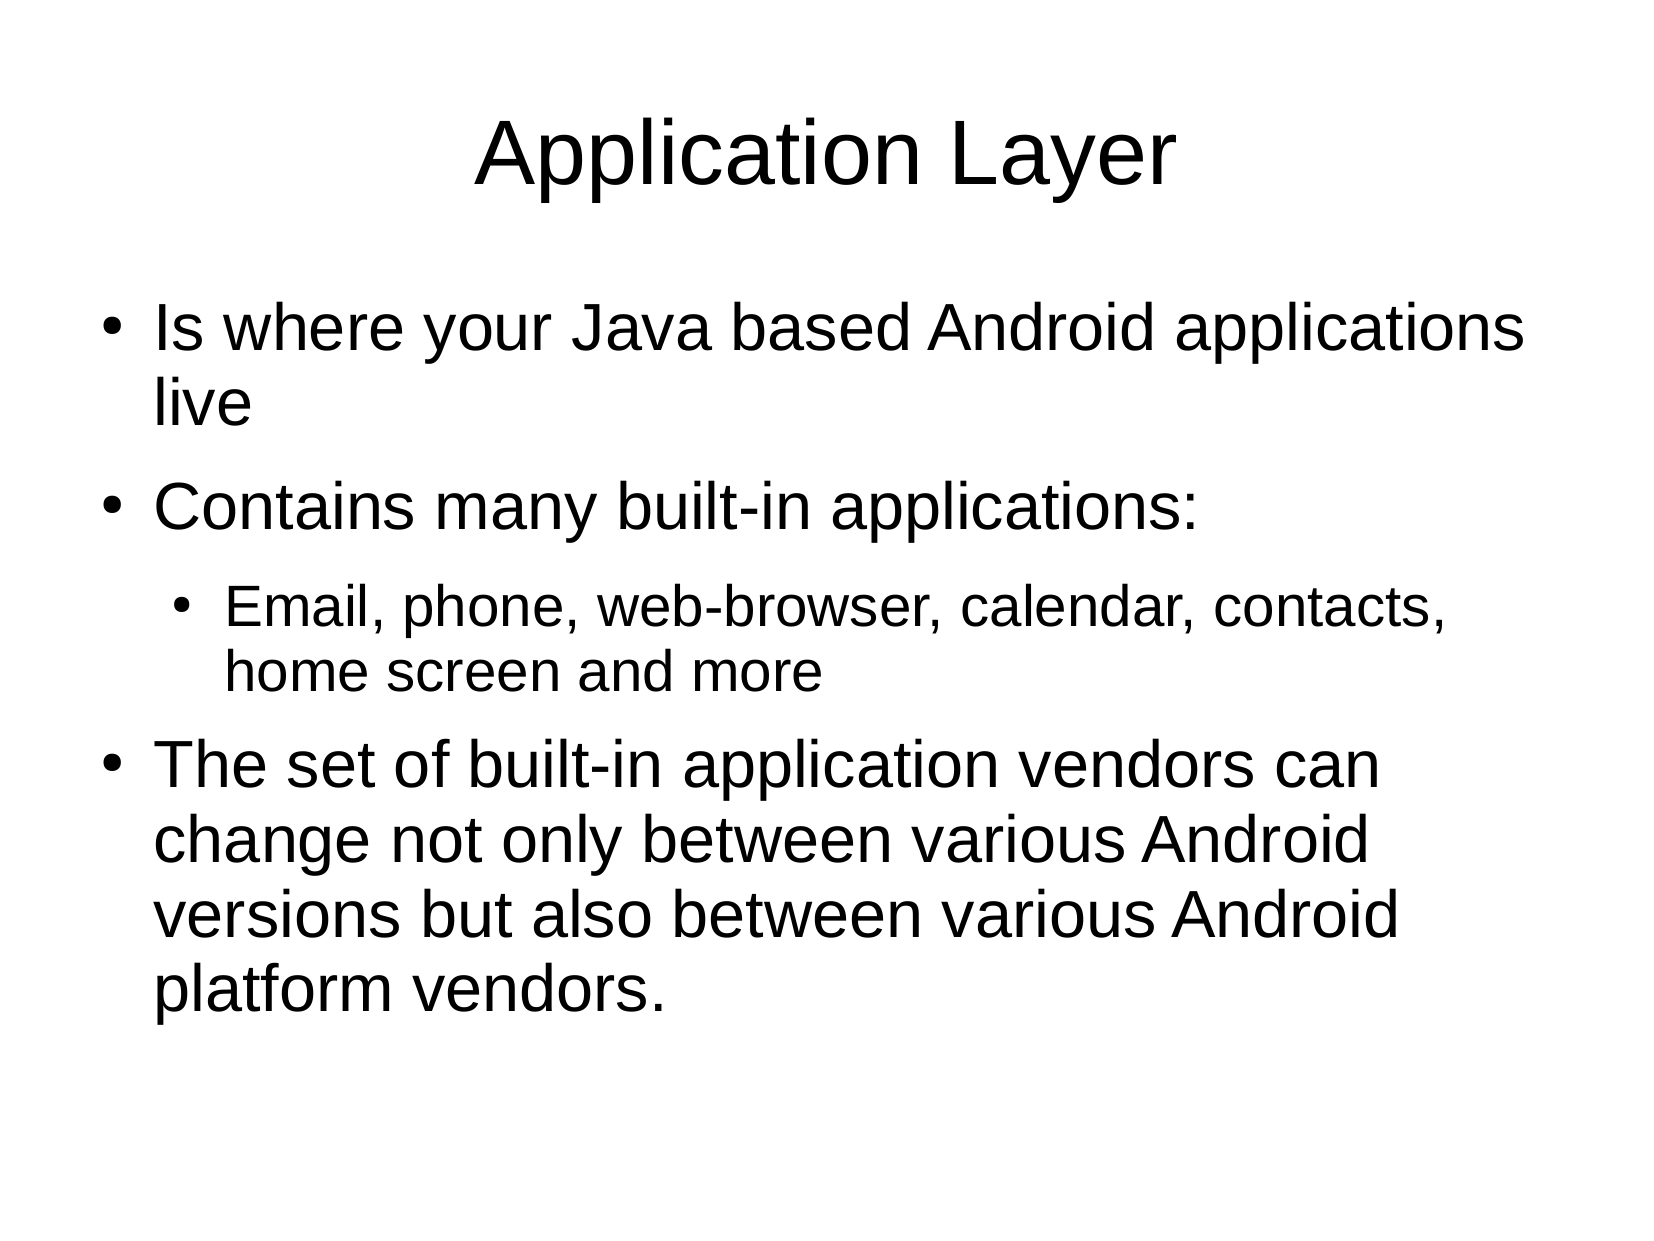

# Application Layer
Is where your Java based Android applications live
Contains many built-in applications:
Email, phone, web-browser, calendar, contacts, home screen and more
The set of built-in application vendors can change not only between various Android versions but also between various Android platform vendors.